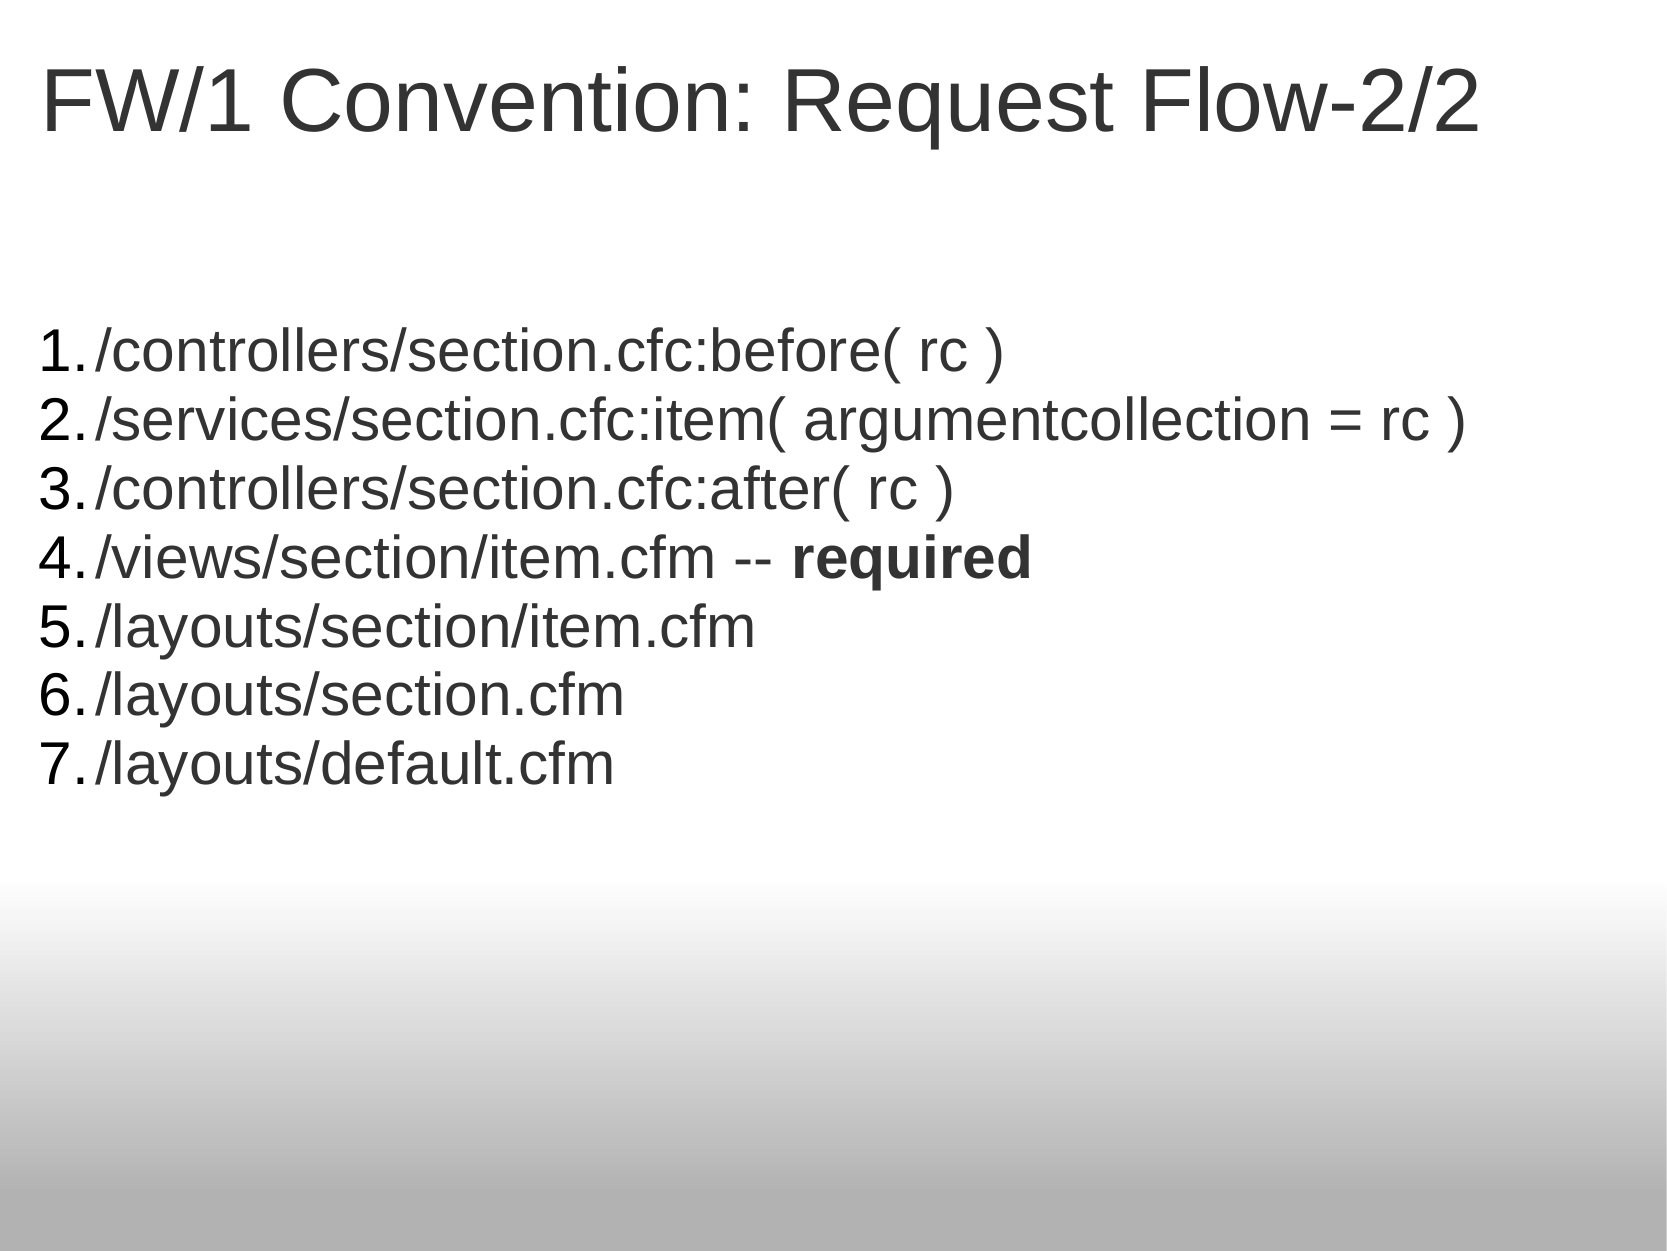

# FW/1 Convention: Request Flow-2/2
/controllers/section.cfc:before( rc )
/services/section.cfc:item( argumentcollection = rc )
/controllers/section.cfc:after( rc )
/views/section/item.cfm -- required
/layouts/section/item.cfm
/layouts/section.cfm
/layouts/default.cfm